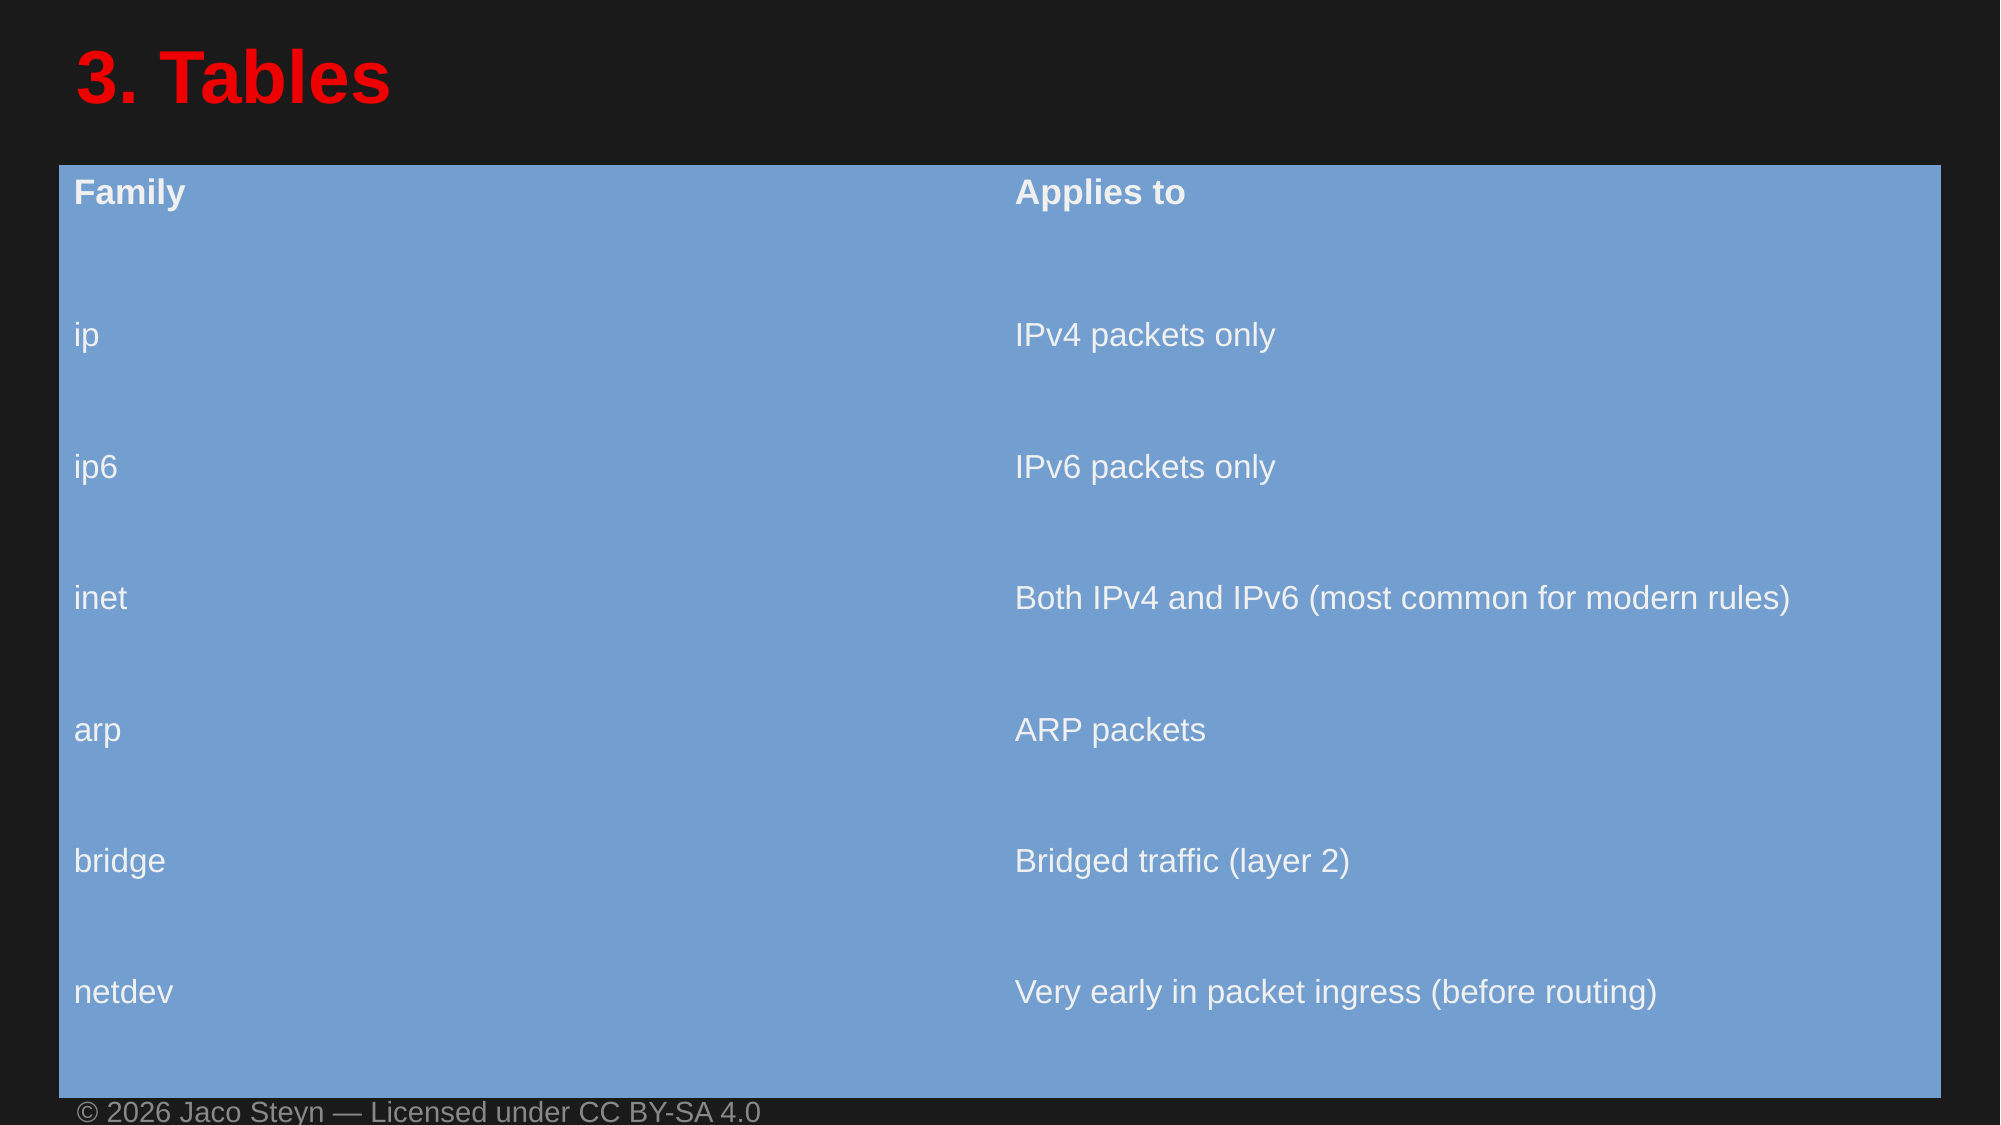

3. Tables
| Family | Applies to |
| --- | --- |
| ip | IPv4 packets only |
| ip6 | IPv6 packets only |
| inet | Both IPv4 and IPv6 (most common for modern rules) |
| arp | ARP packets |
| bridge | Bridged traffic (layer 2) |
| netdev | Very early in packet ingress (before routing) |
© 2026 Jaco Steyn — Licensed under CC BY-SA 4.0